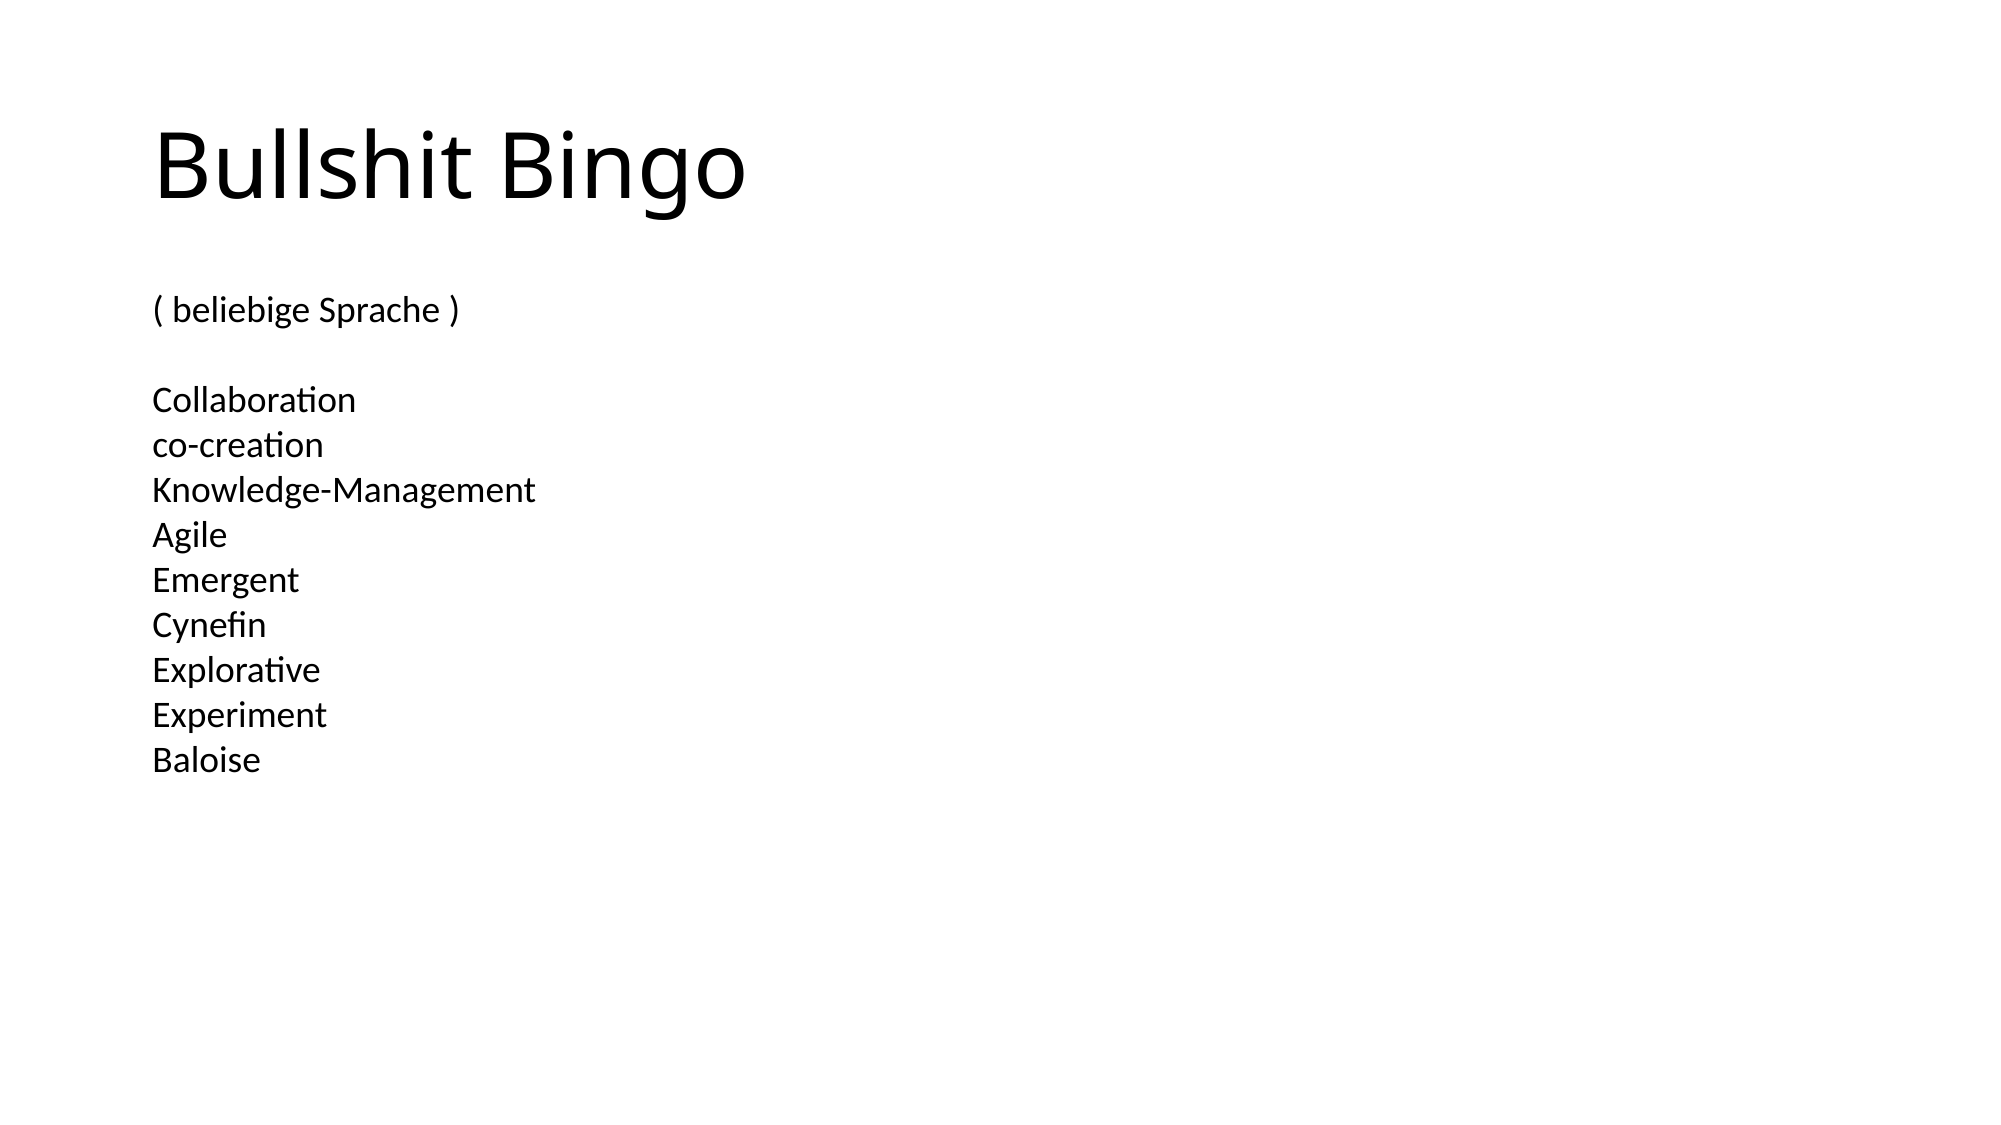

# Bullshit Bingo
( beliebige Sprache )
Collaboration
co-creation
Knowledge-Management
Agile
Emergent
Cynefin
Explorative
Experiment
Baloise